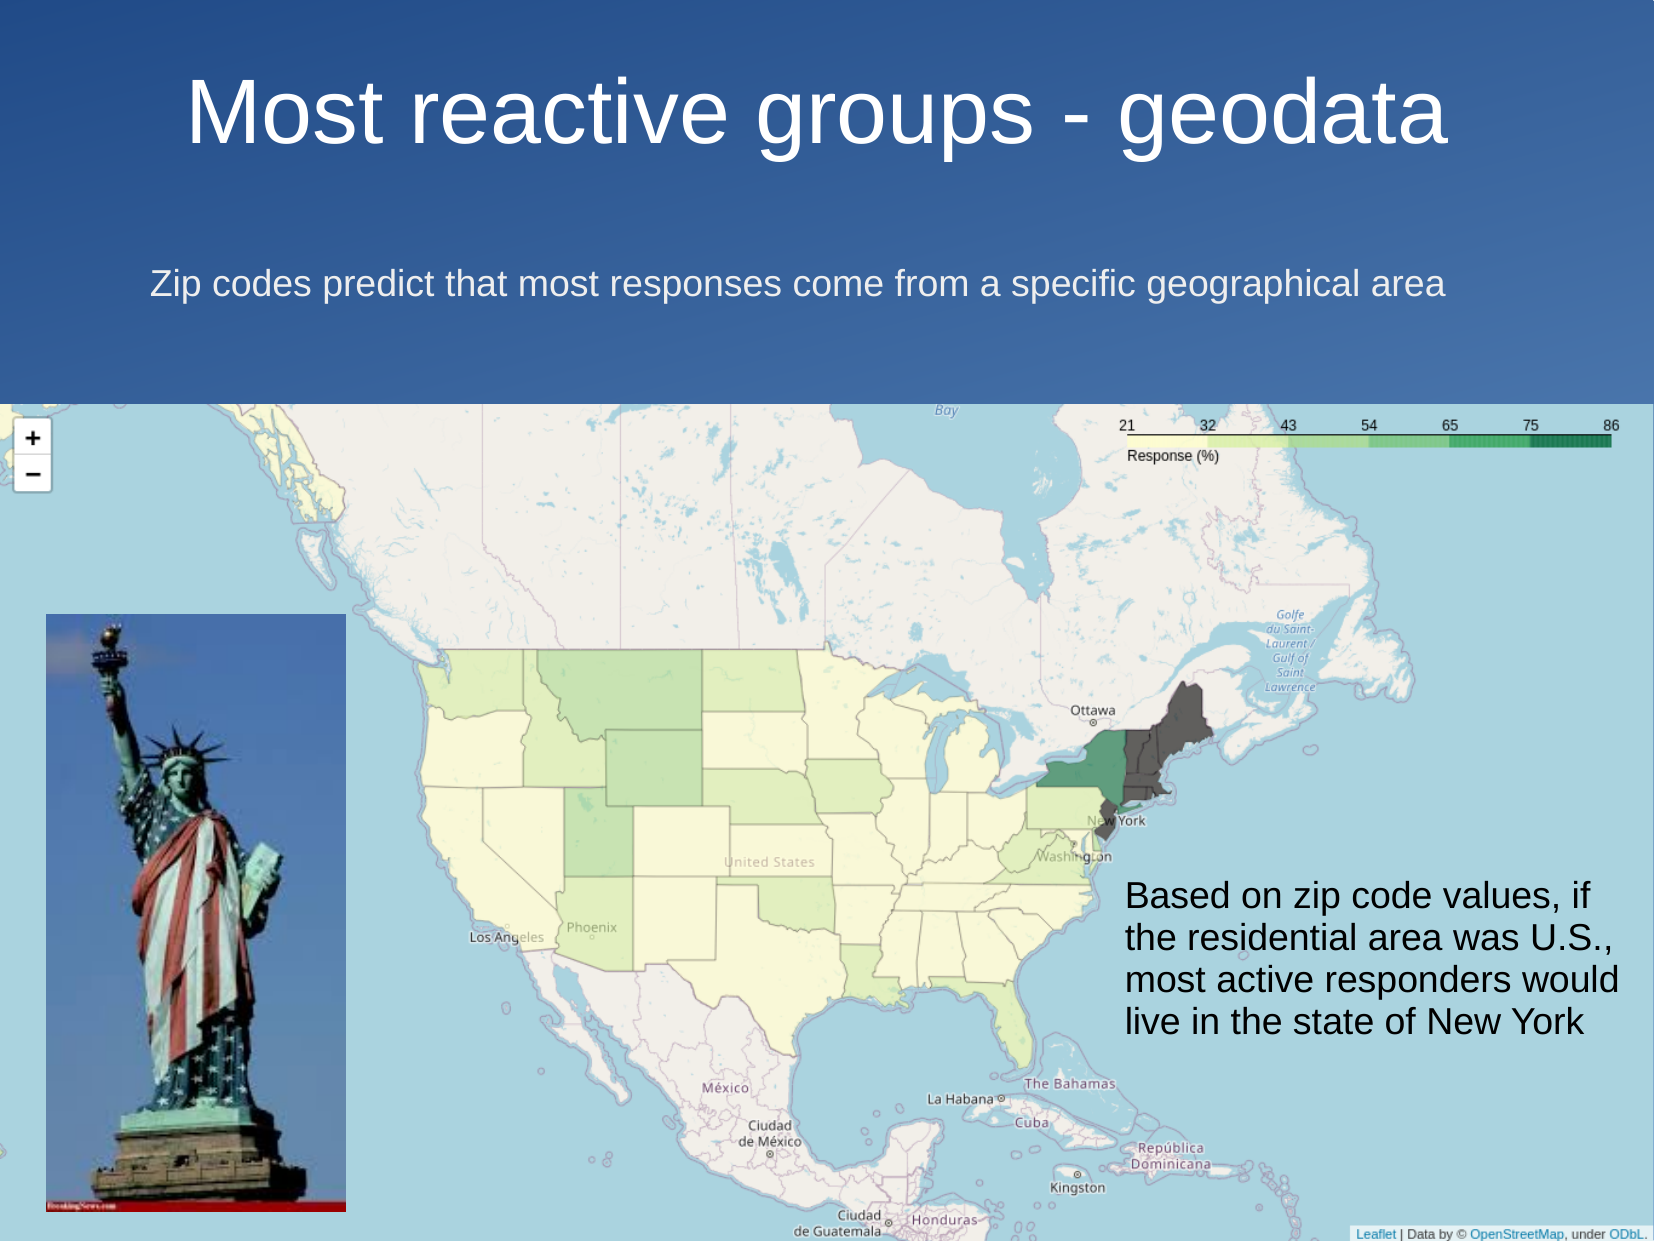

# Most reactive groups - geodata
Zip codes predict that most responses come from a specific geographical area
Based on zip code values, if the residential area was U.S., most active responders would live in the state of New York